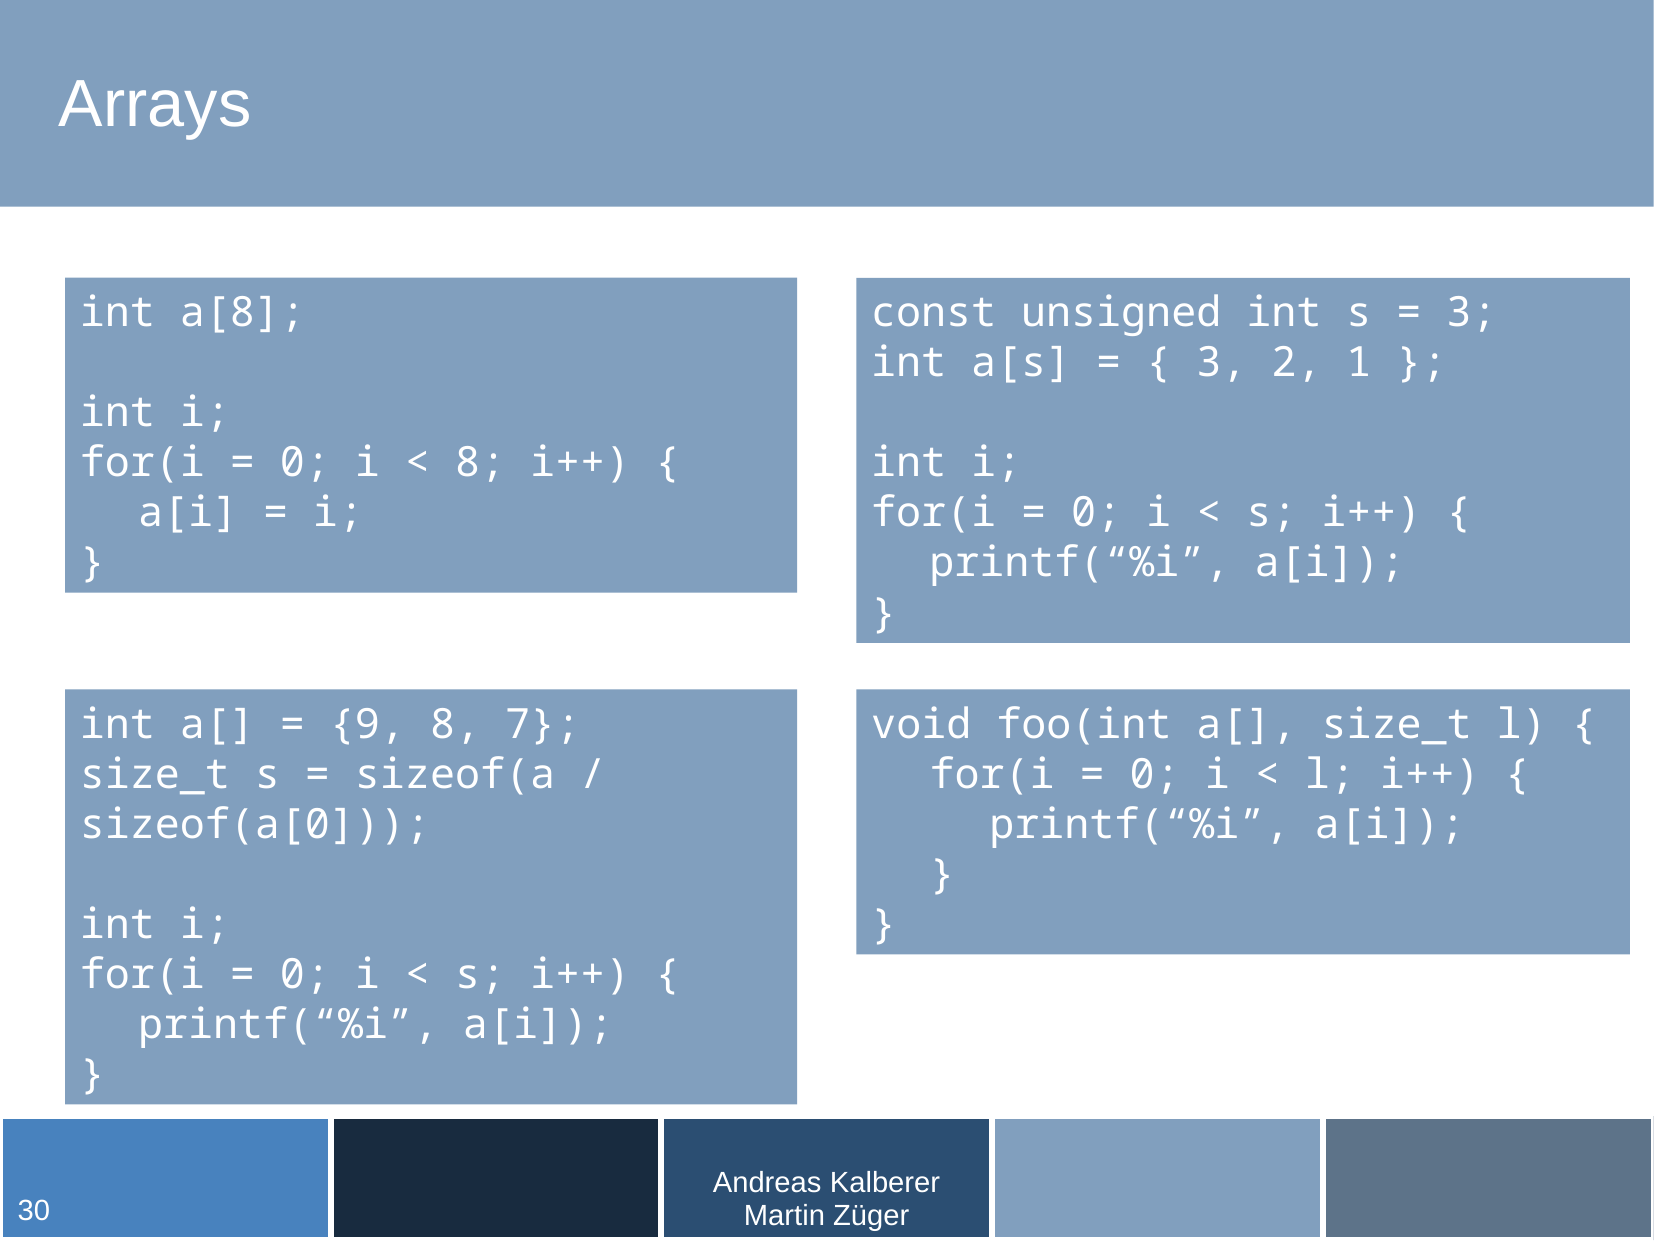

# Arrays
int a[8];
int i;
for(i = 0; i < 8; i++) {
	a[i] = i;
}
const unsigned int s = 3;
int a[s] = { 3, 2, 1 };
int i;
for(i = 0; i < s; i++) {
	printf(“%i”, a[i]);
}
int a[] = {9, 8, 7};
size_t s = sizeof(a / sizeof(a[0]));
int i;
for(i = 0; i < s; i++) {
	printf(“%i”, a[i]);
}
void foo(int a[], size_t l) {
	for(i = 0; i < l; i++) {
			printf(“%i”, a[i]);
	}
}
LibreOffice Productivity Suite
30